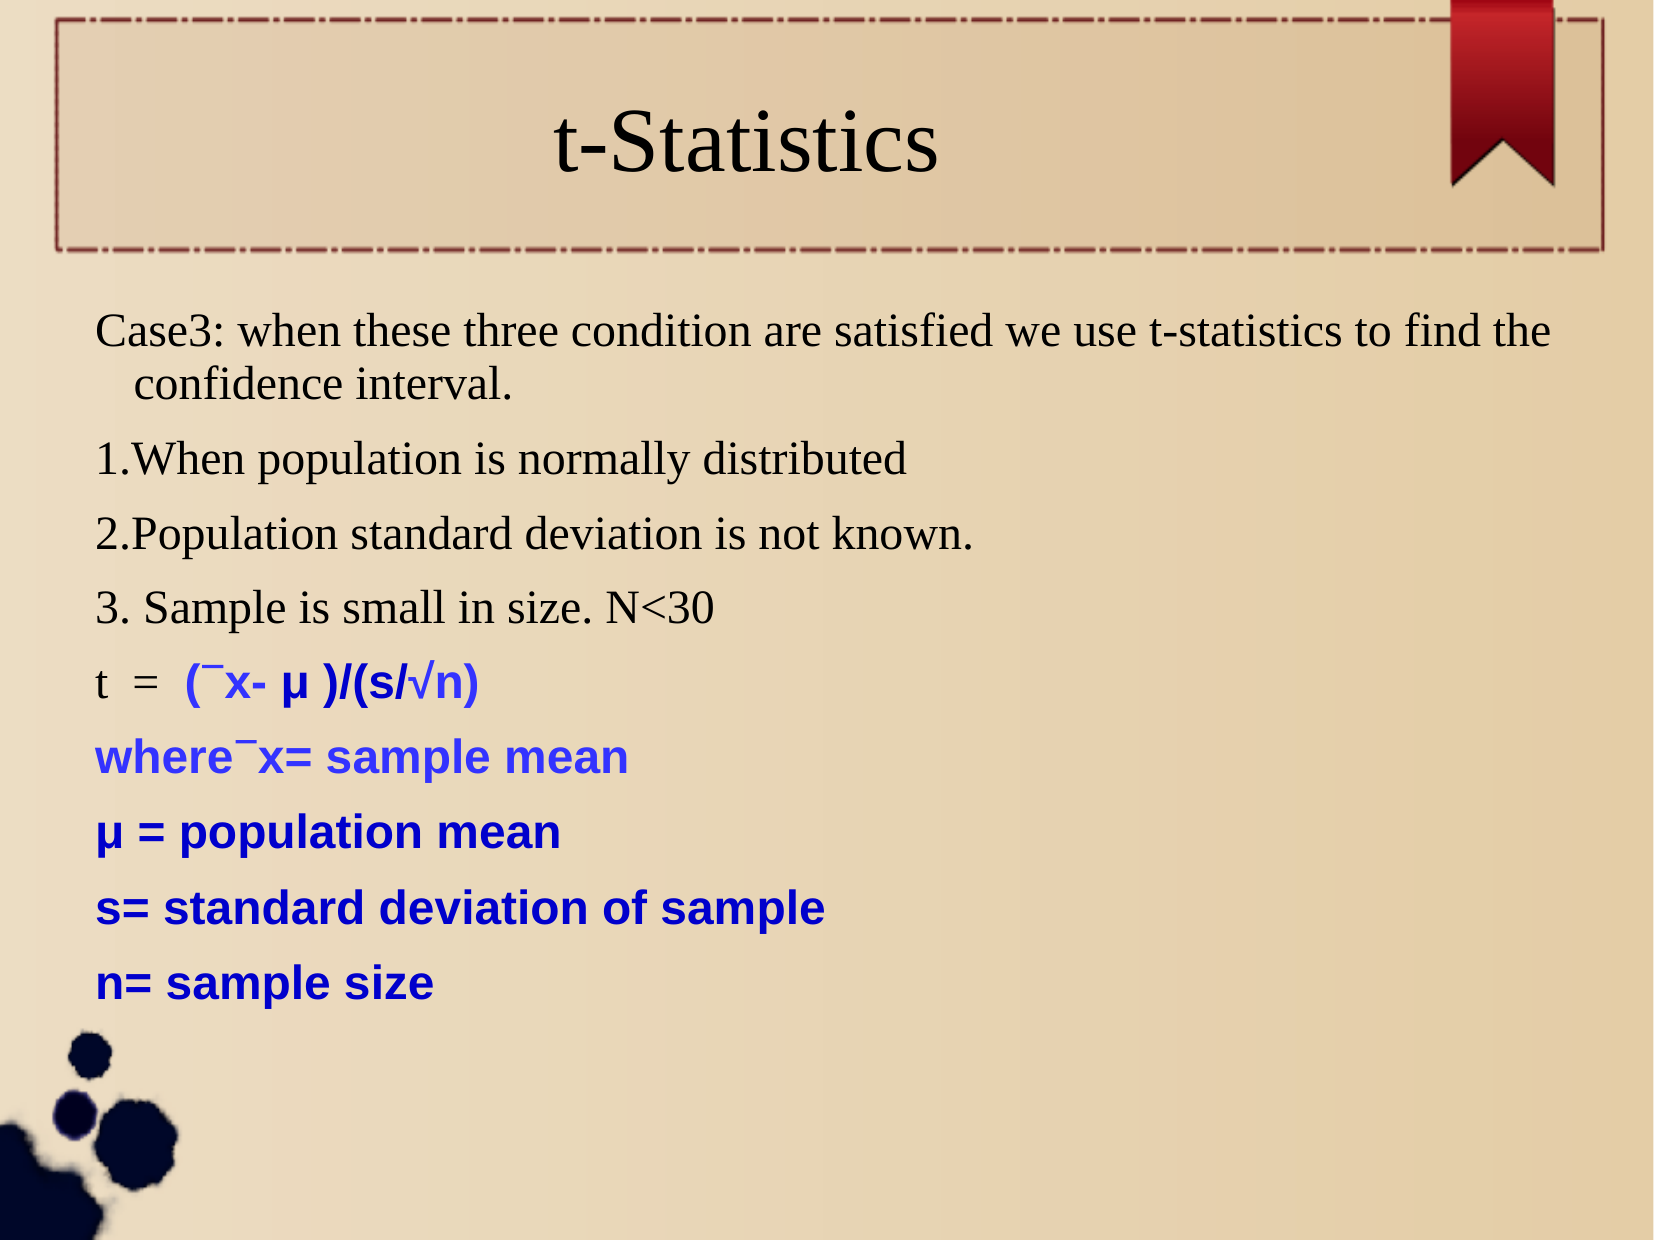

# t-Statistics
Case3: when these three condition are satisfied we use t-statistics to find the confidence interval.
1.When population is normally distributed
2.Population standard deviation is not known.
3. Sample is small in size. N<30
t = (x- μ )/(s/√n)
wherex= sample mean
μ = population mean
s= standard deviation of sample
n= sample size